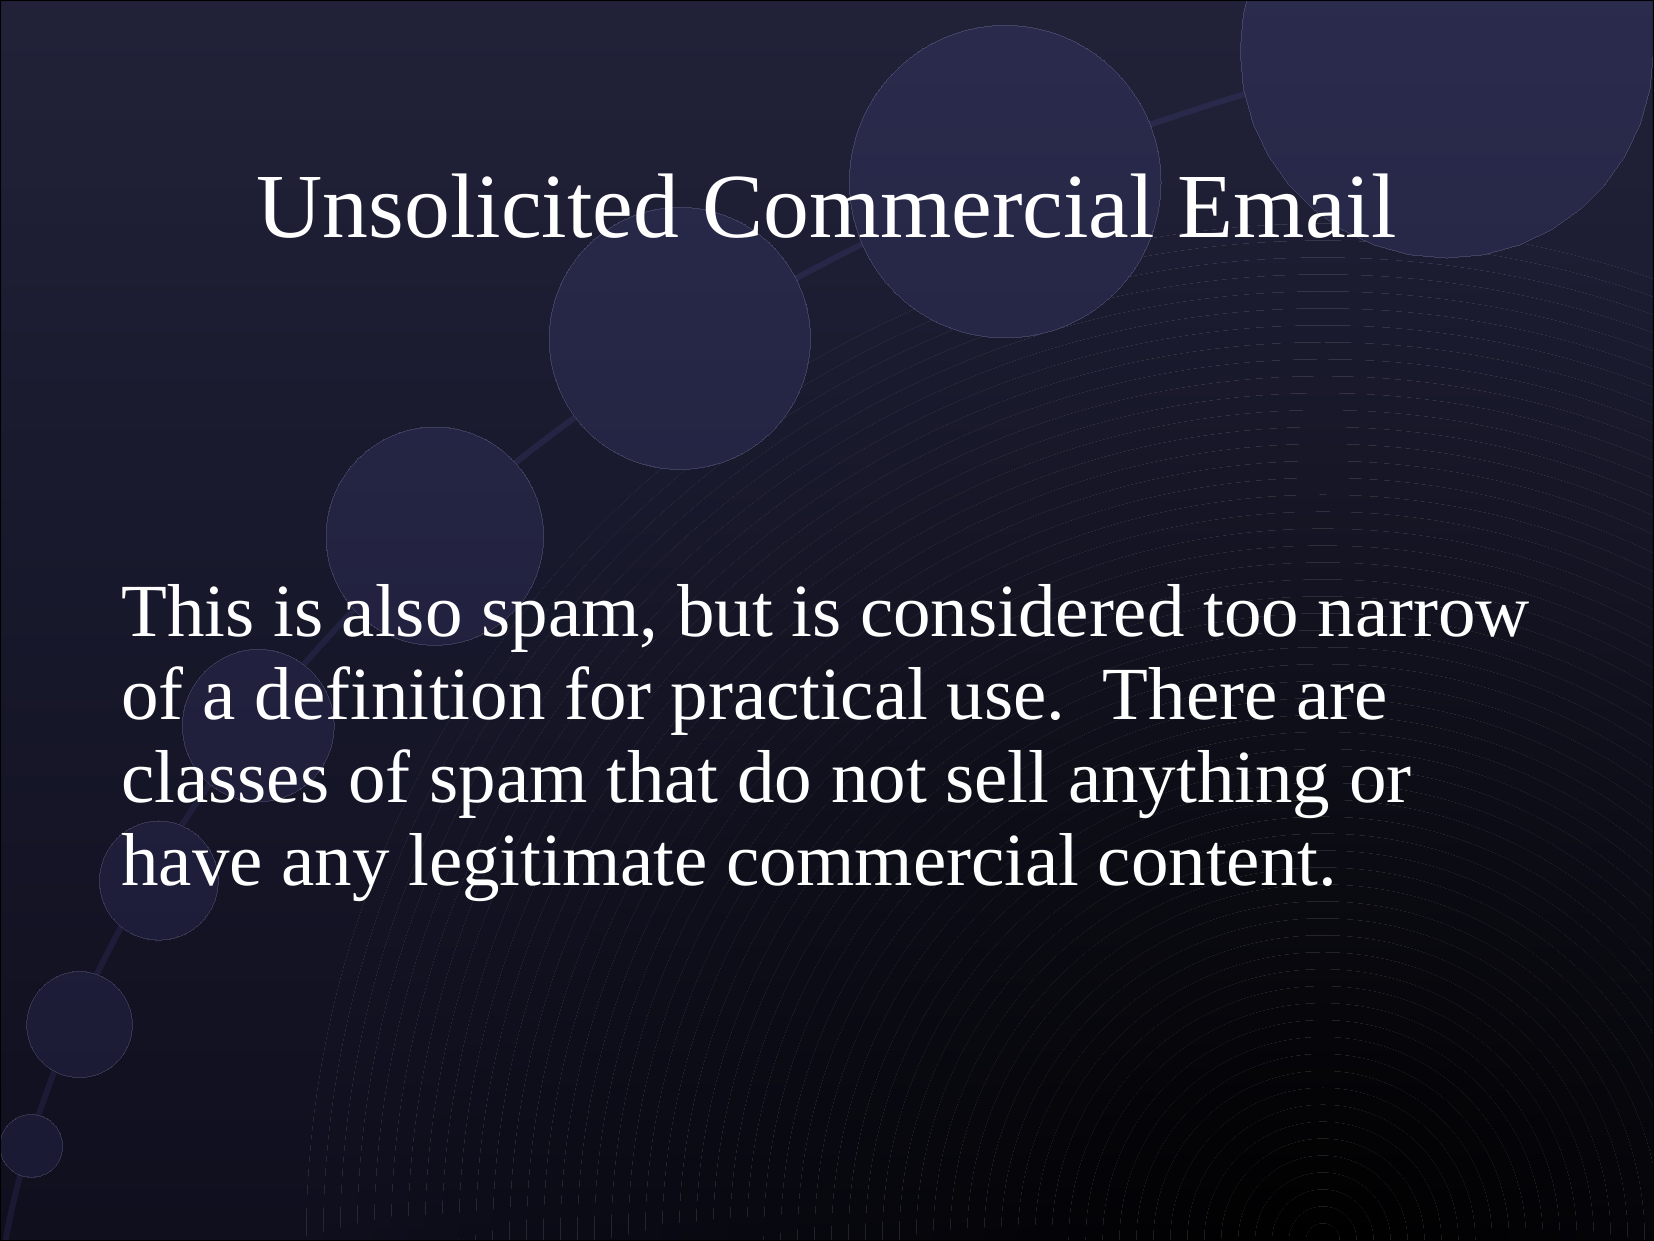

# Unsolicited Commercial Email
This is also spam, but is considered too narrow of a definition for practical use. There are classes of spam that do not sell anything or have any legitimate commercial content.